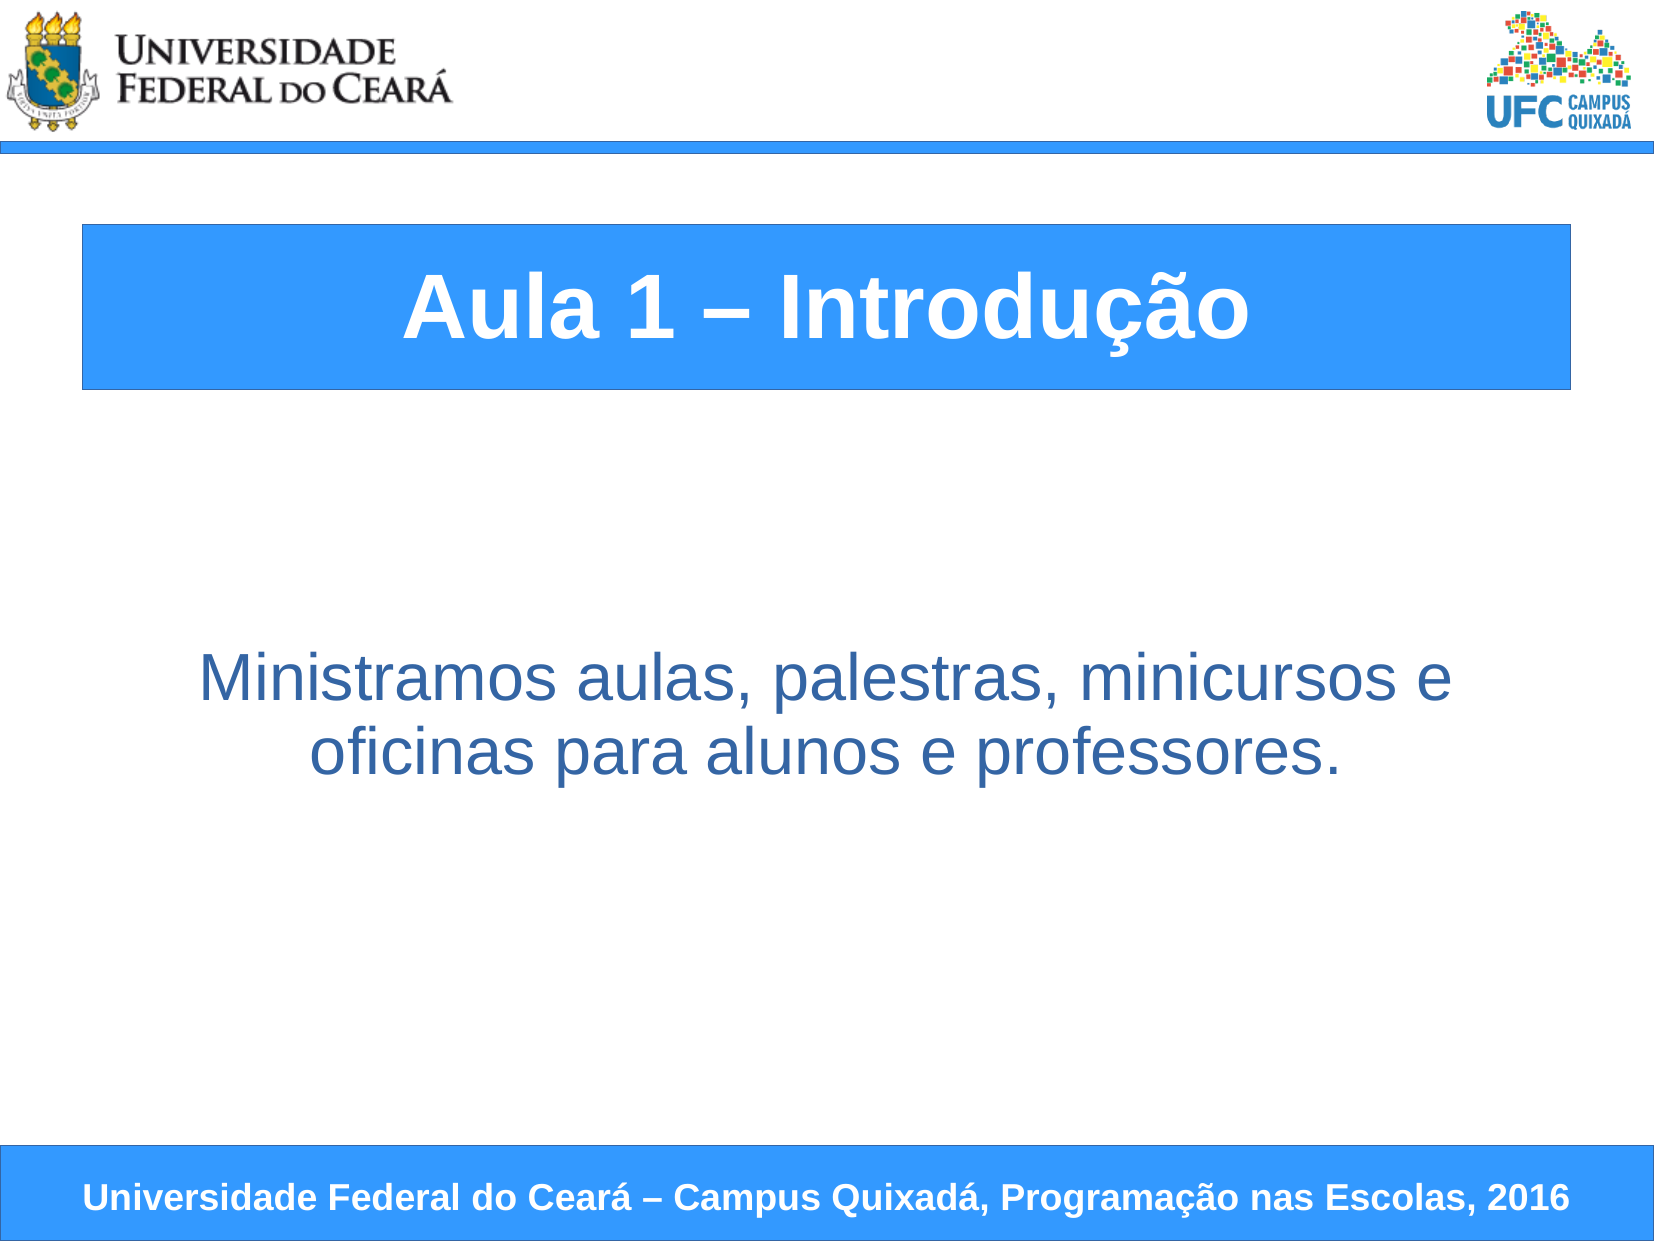

Aula 1 – Introdução
# Ministramos aulas, palestras, minicursos e oficinas para alunos e professores.
Universidade Federal do Ceará – Campus Quixadá, Programação nas Escolas, 2016